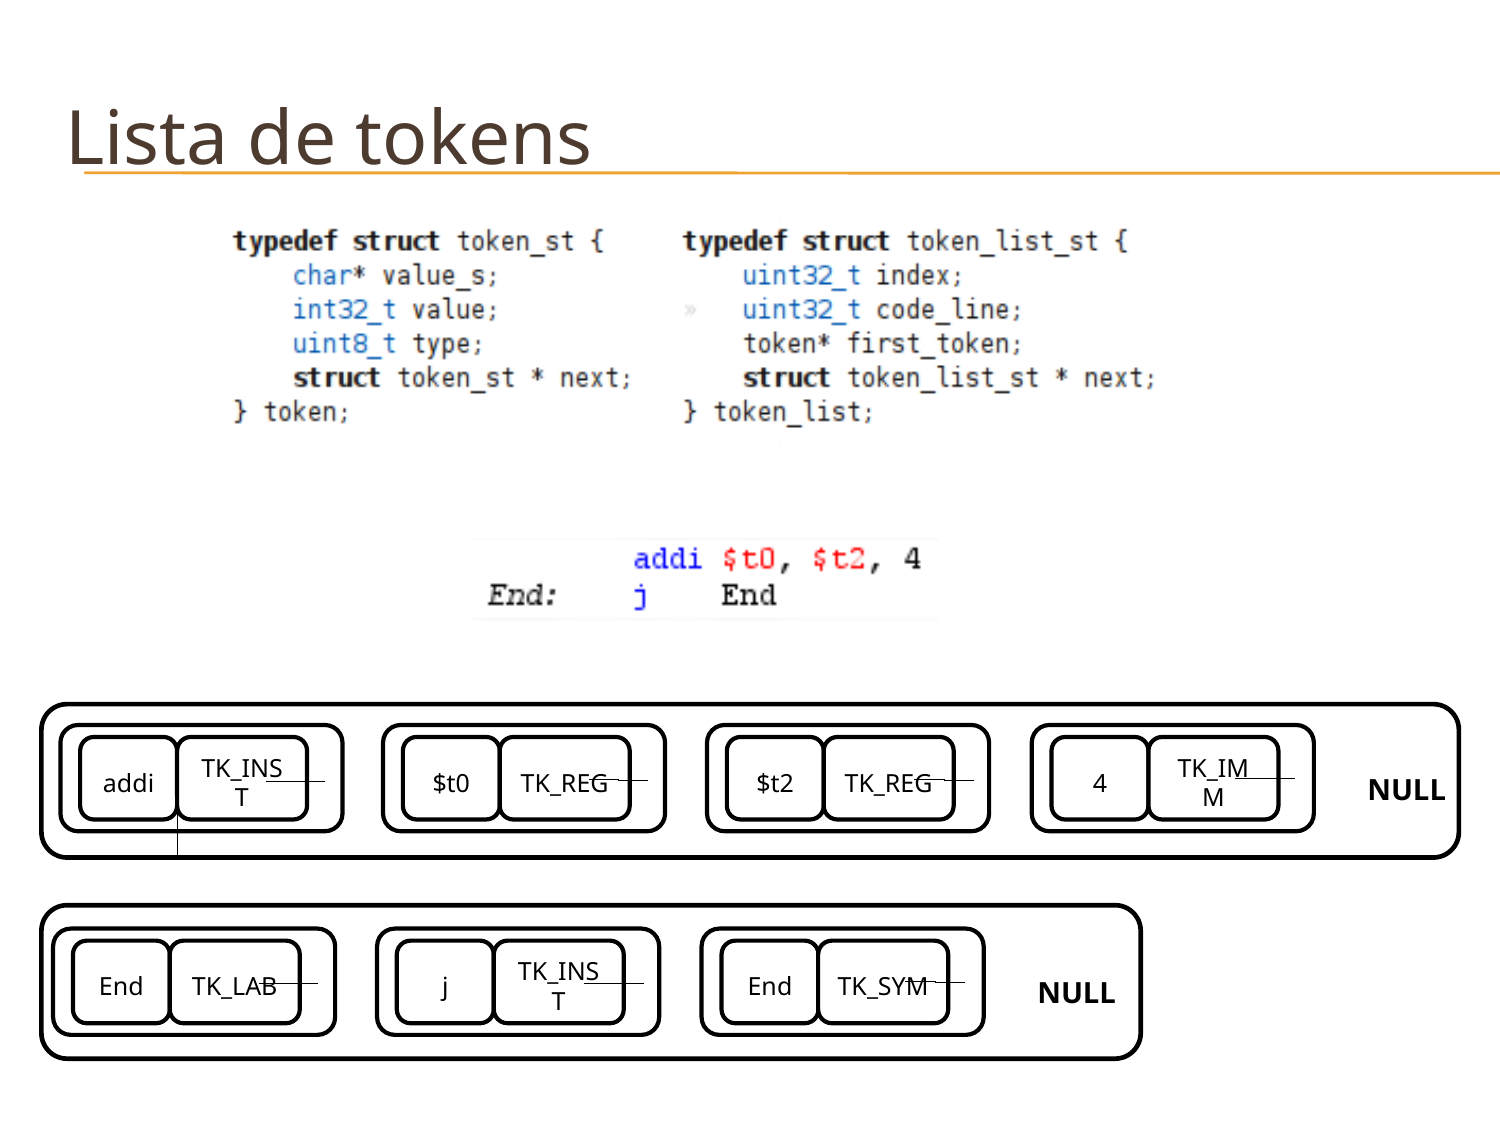

# Lista de tokens
addi
TK_INST
$t0
TK_REG
$t2
TK_REG
4
TK_IMM
NULL
End
TK_LAB
j
TK_INST
End
TK_SYM
NULL